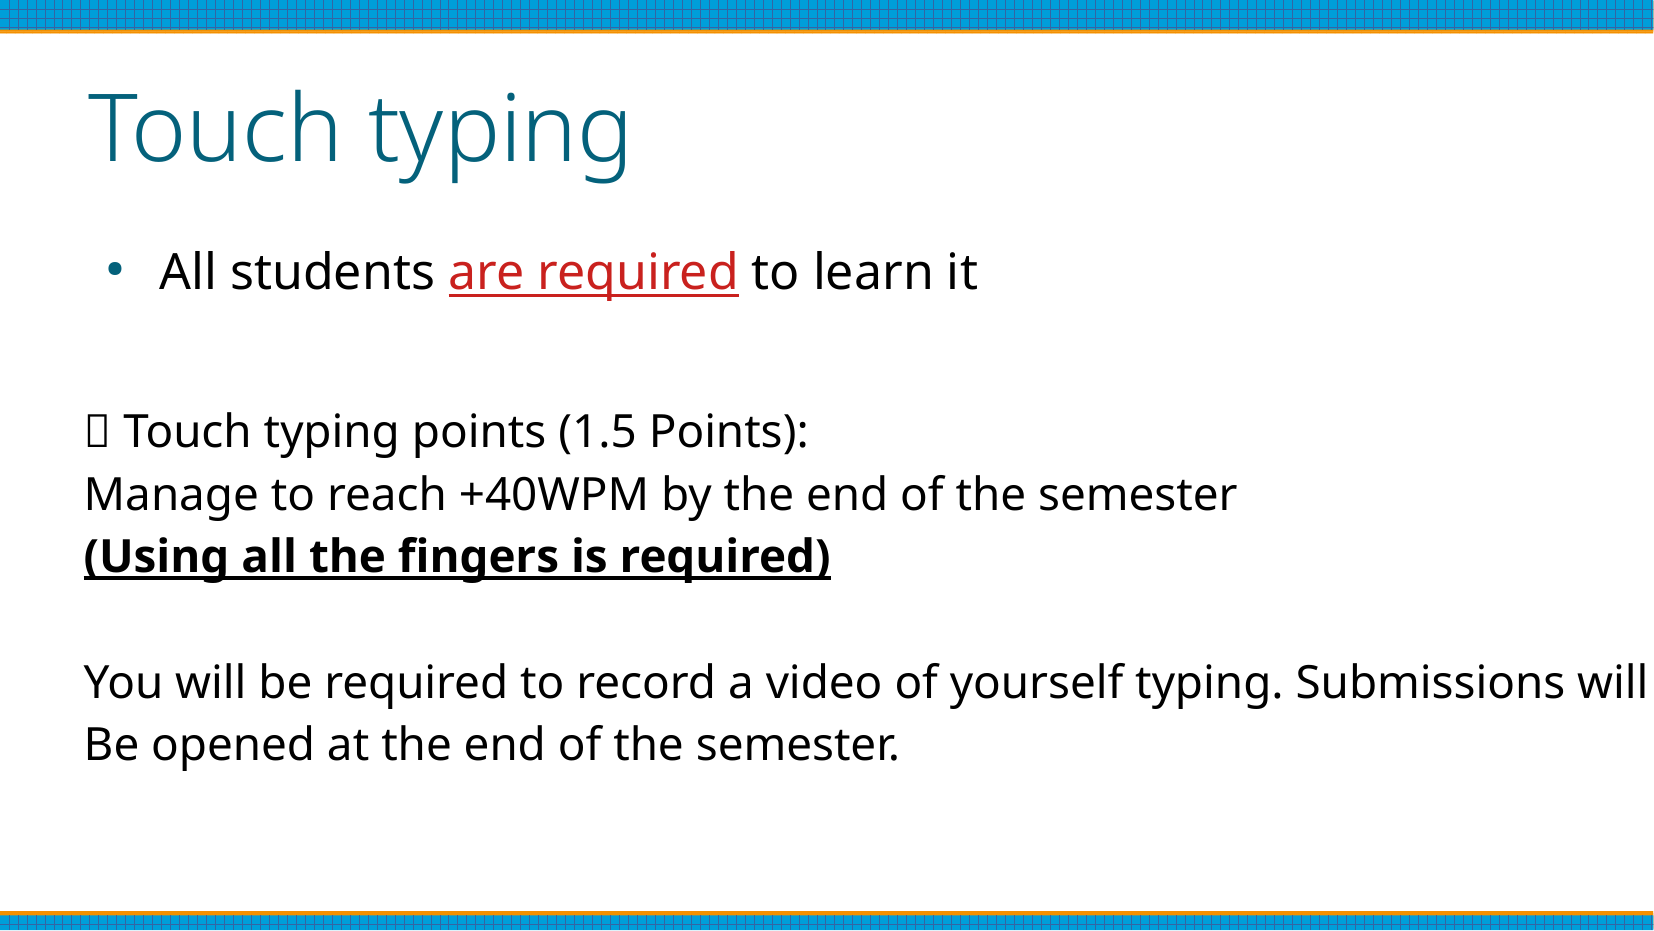

# Touch typing
All students are required to learn it
✨ Touch typing points (1.5 Points):
Manage to reach +40WPM by the end of the semester
(Using all the fingers is required)
You will be required to record a video of yourself typing. Submissions will
Be opened at the end of the semester.